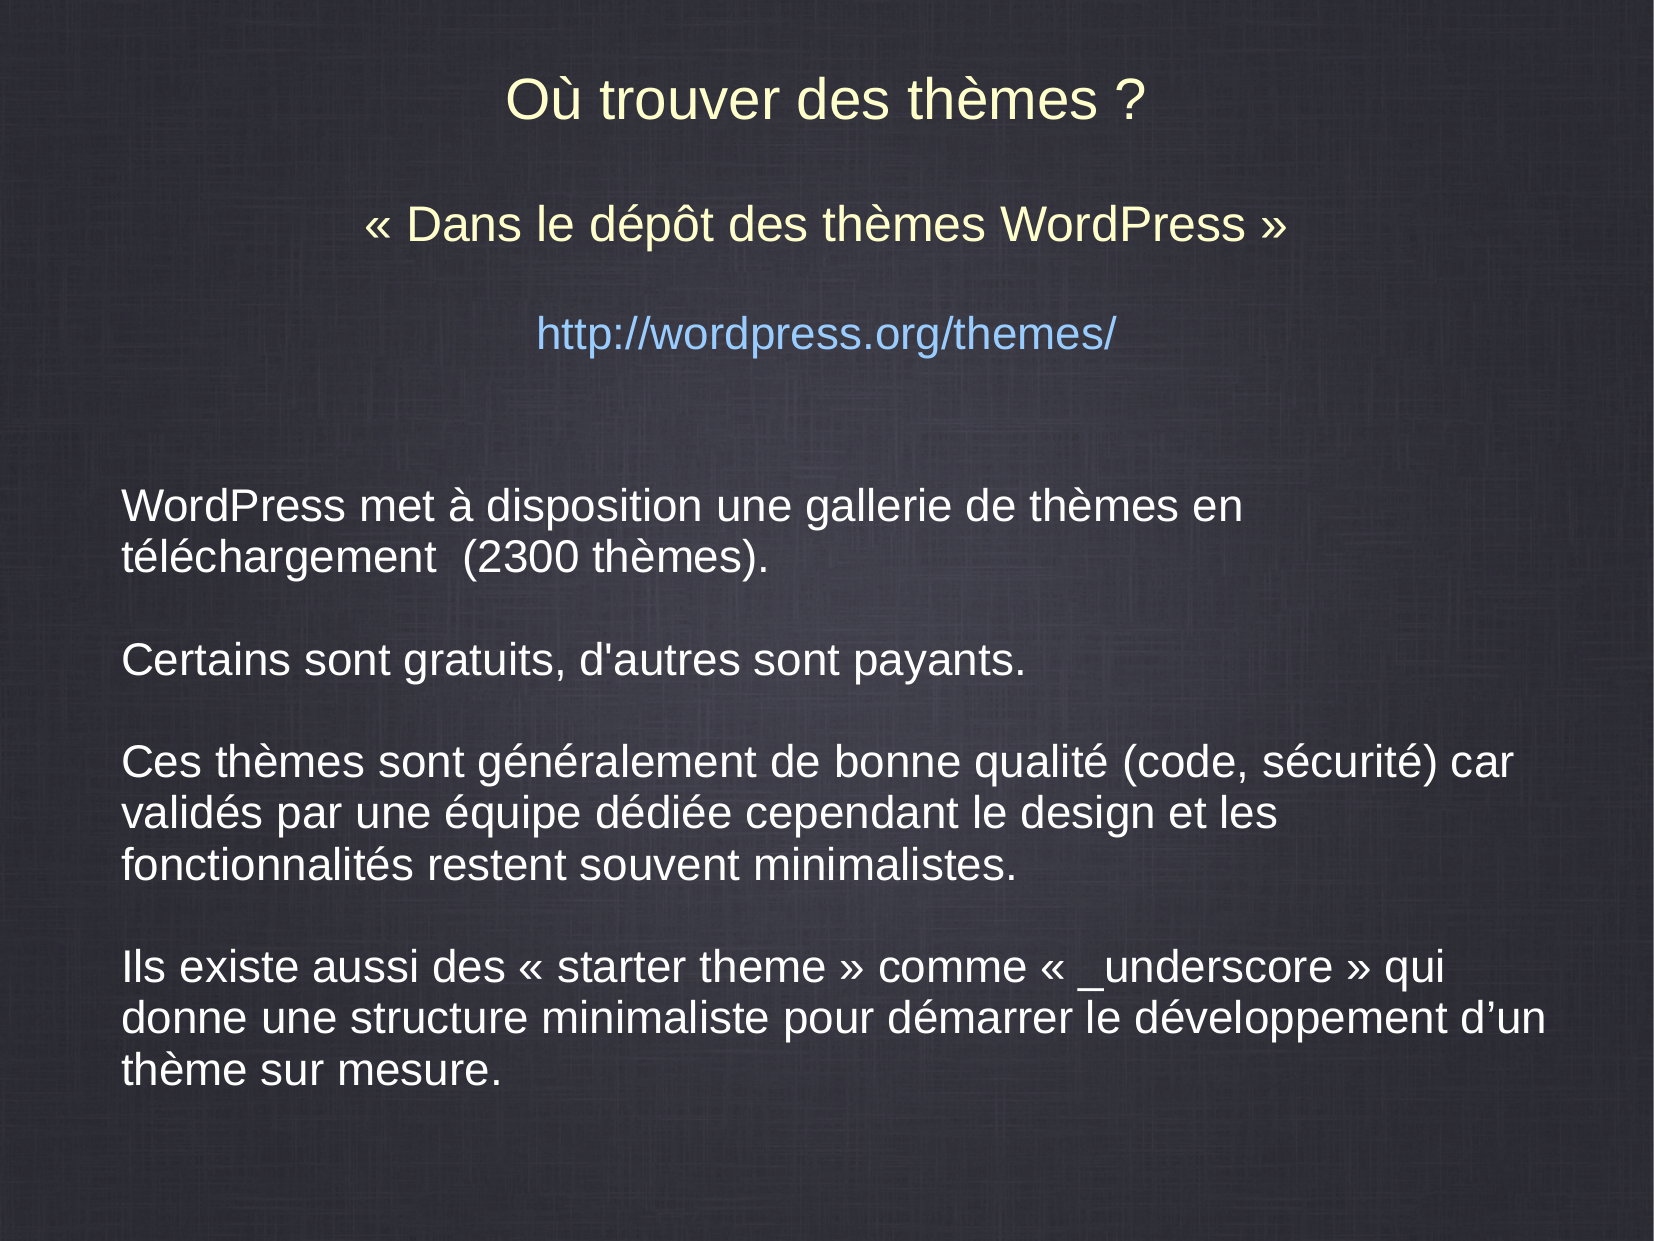

Où trouver des thèmes ?
« Dans le dépôt des thèmes WordPress »
http://wordpress.org/themes/
WordPress met à disposition une gallerie de thèmes en téléchargement (2300 thèmes).
Certains sont gratuits, d'autres sont payants.
Ces thèmes sont généralement de bonne qualité (code, sécurité) car validés par une équipe dédiée cependant le design et les fonctionnalités restent souvent minimalistes.
Ils existe aussi des « starter theme » comme « _underscore » qui donne une structure minimaliste pour démarrer le développement d’un thème sur mesure.